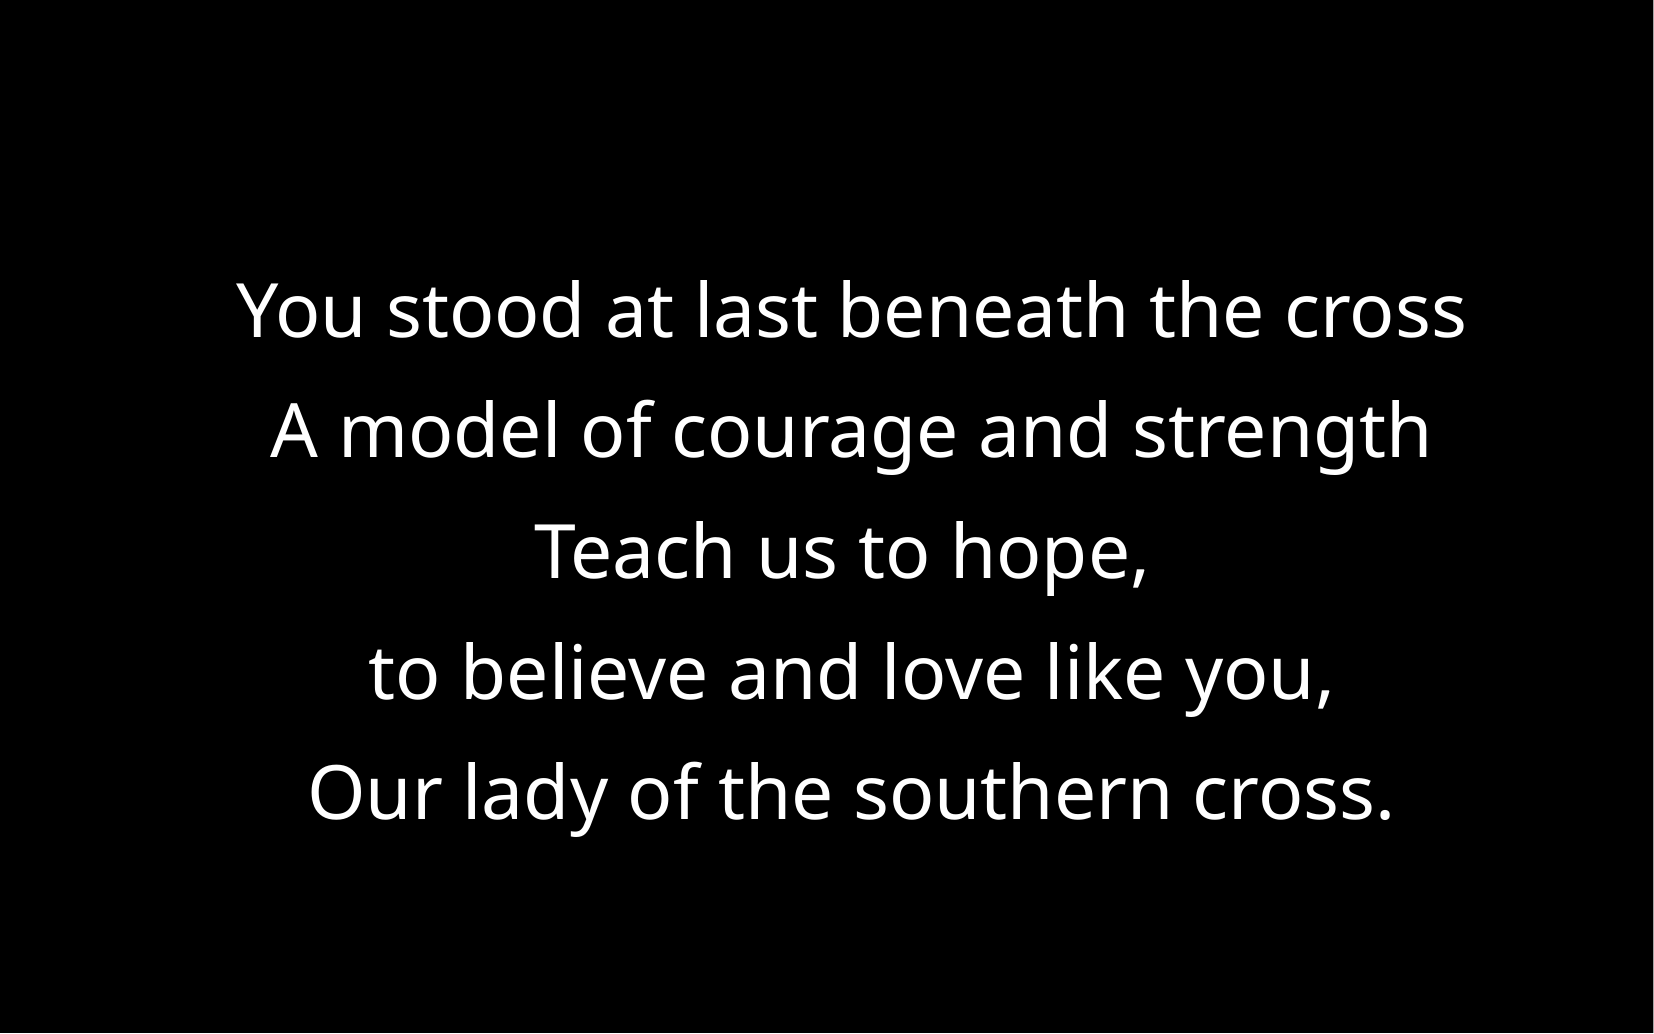

#
You stood at last beneath the cross
A model of courage and strength
Teach us to hope,
to believe and love like you,
Our lady of the southern cross.